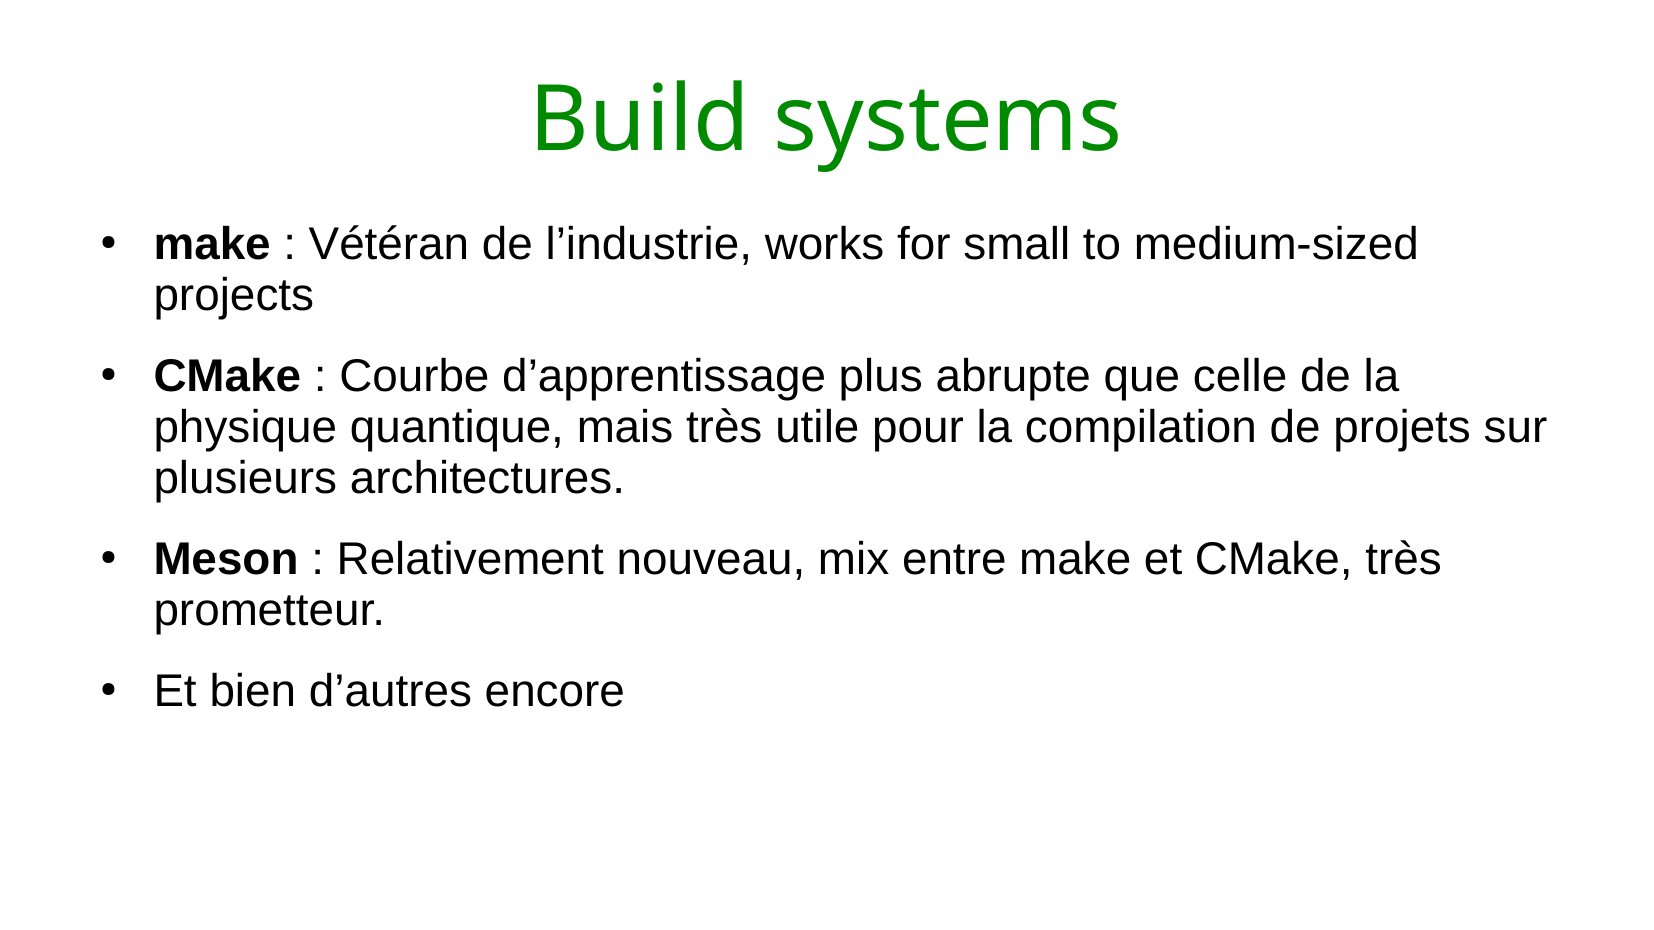

# Build systems
make : Vétéran de l’industrie, works for small to medium-sized projects
CMake : Courbe d’apprentissage plus abrupte que celle de la physique quantique, mais très utile pour la compilation de projets sur plusieurs architectures.
Meson : Relativement nouveau, mix entre make et CMake, très prometteur.
Et bien d’autres encore